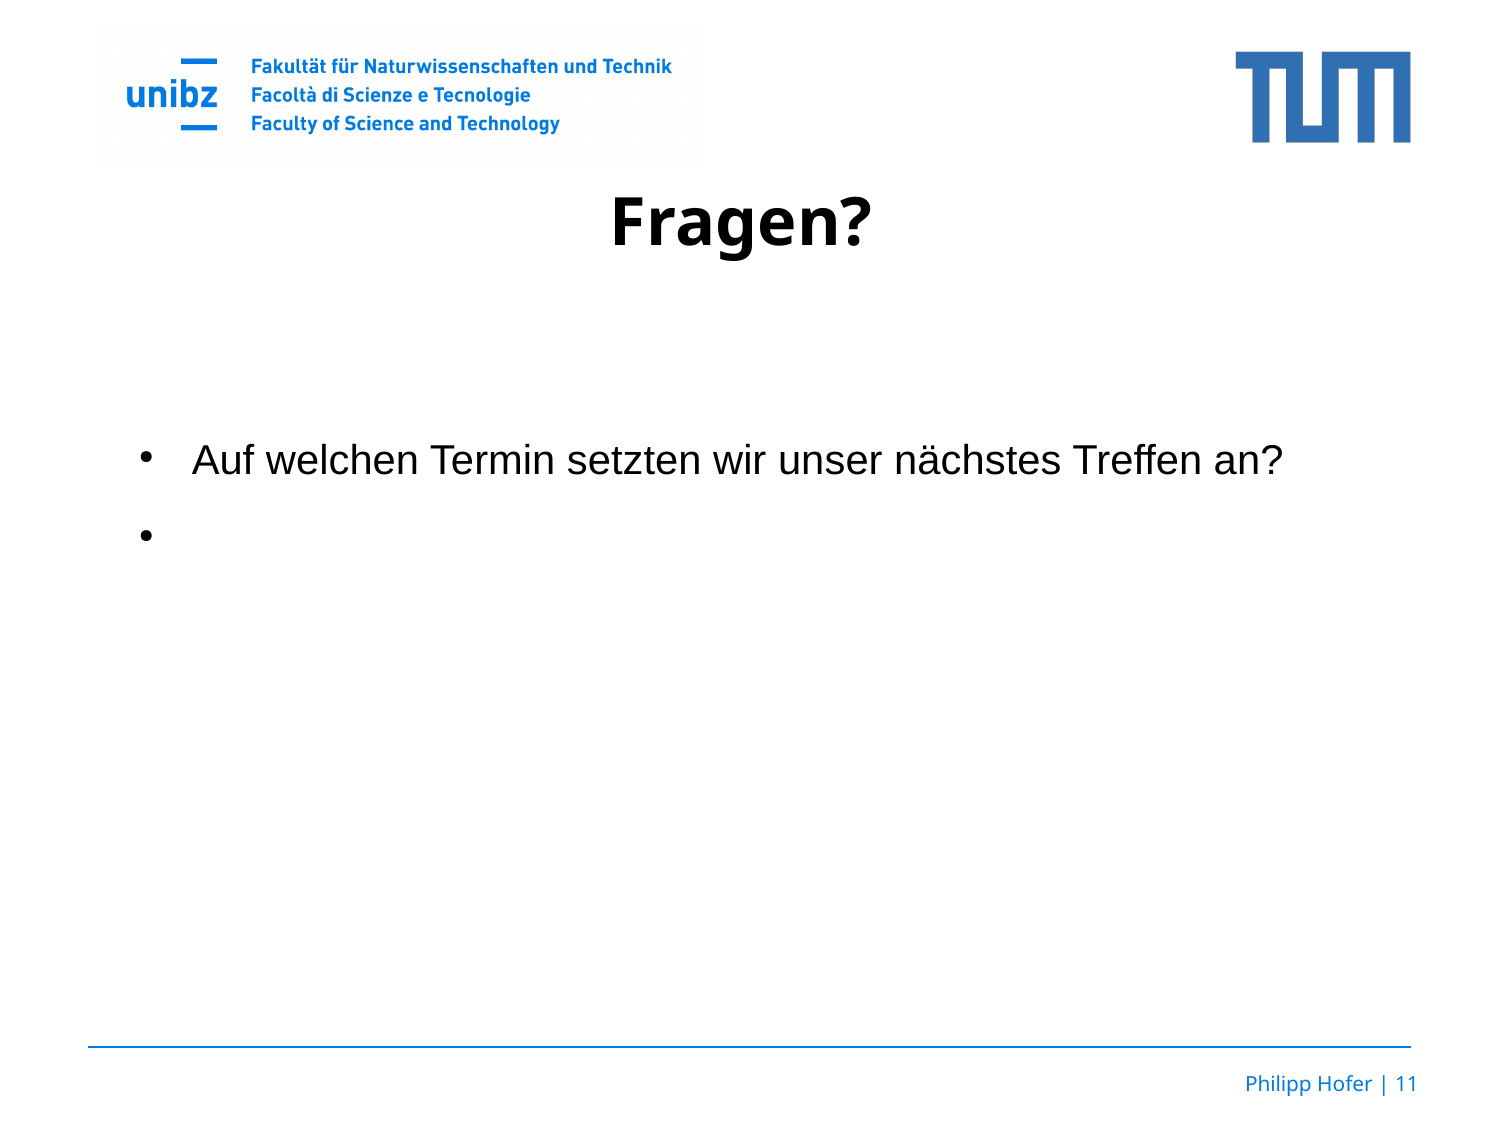

Fragen?
Auf welchen Termin setzten wir unser nächstes Treffen an?